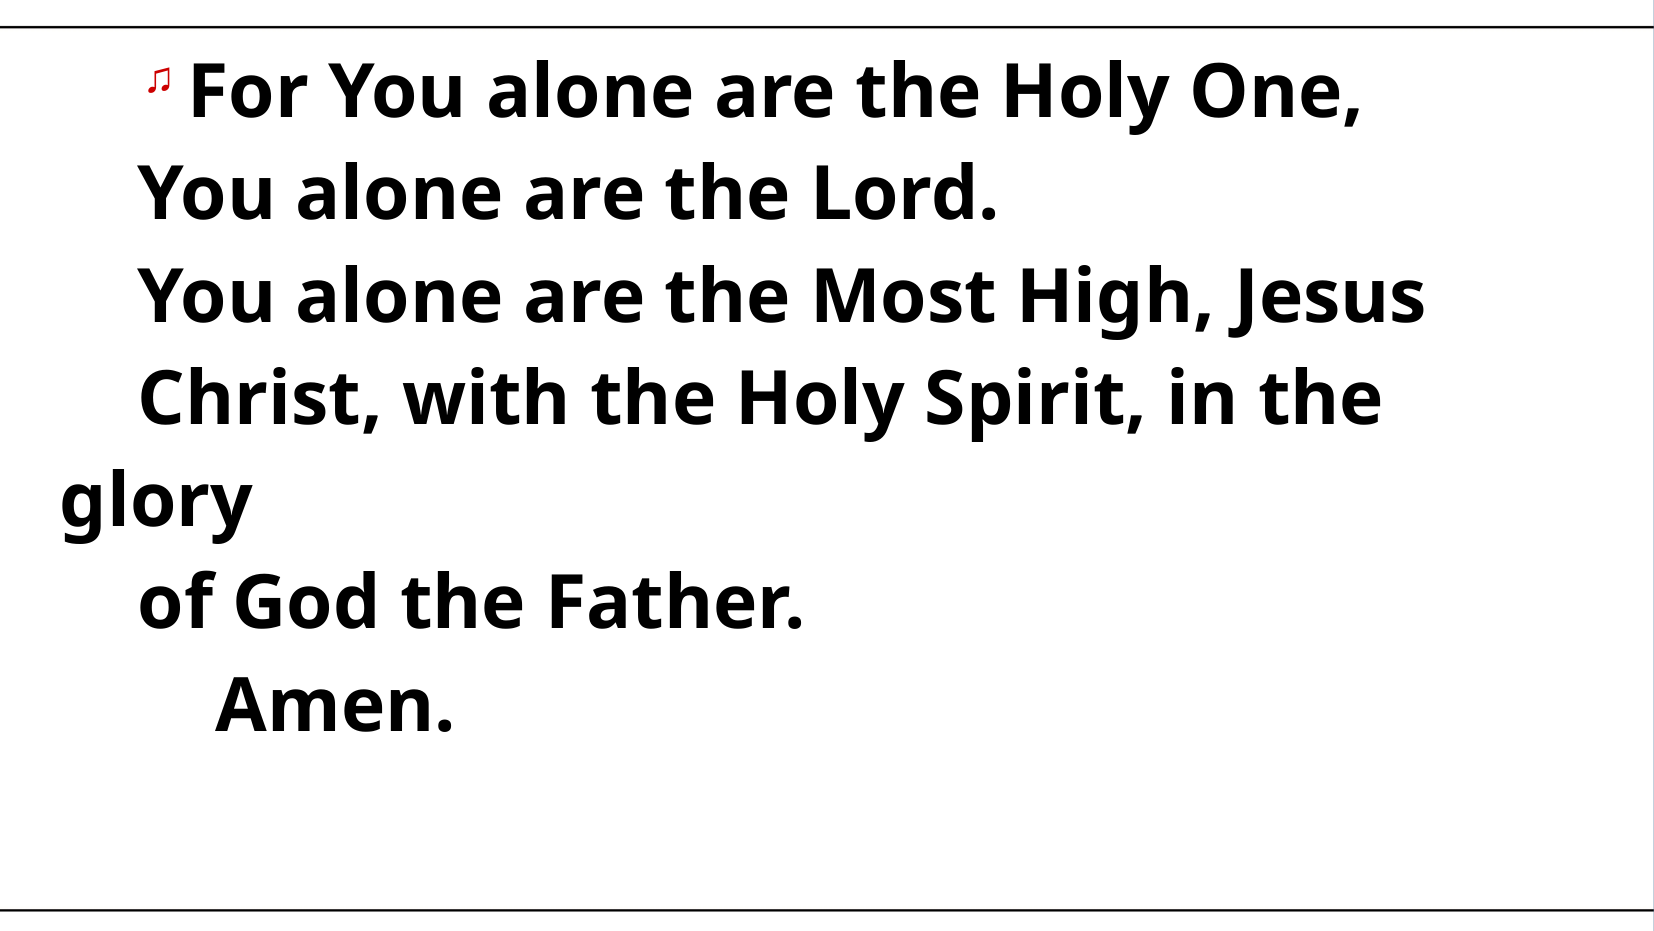

♫ For You alone are the Holy One,
 You alone are the Lord.
 You alone are the Most High, Jesus
 Christ, with the Holy Spirit, in the glory
 of God the Father.
 Amen.